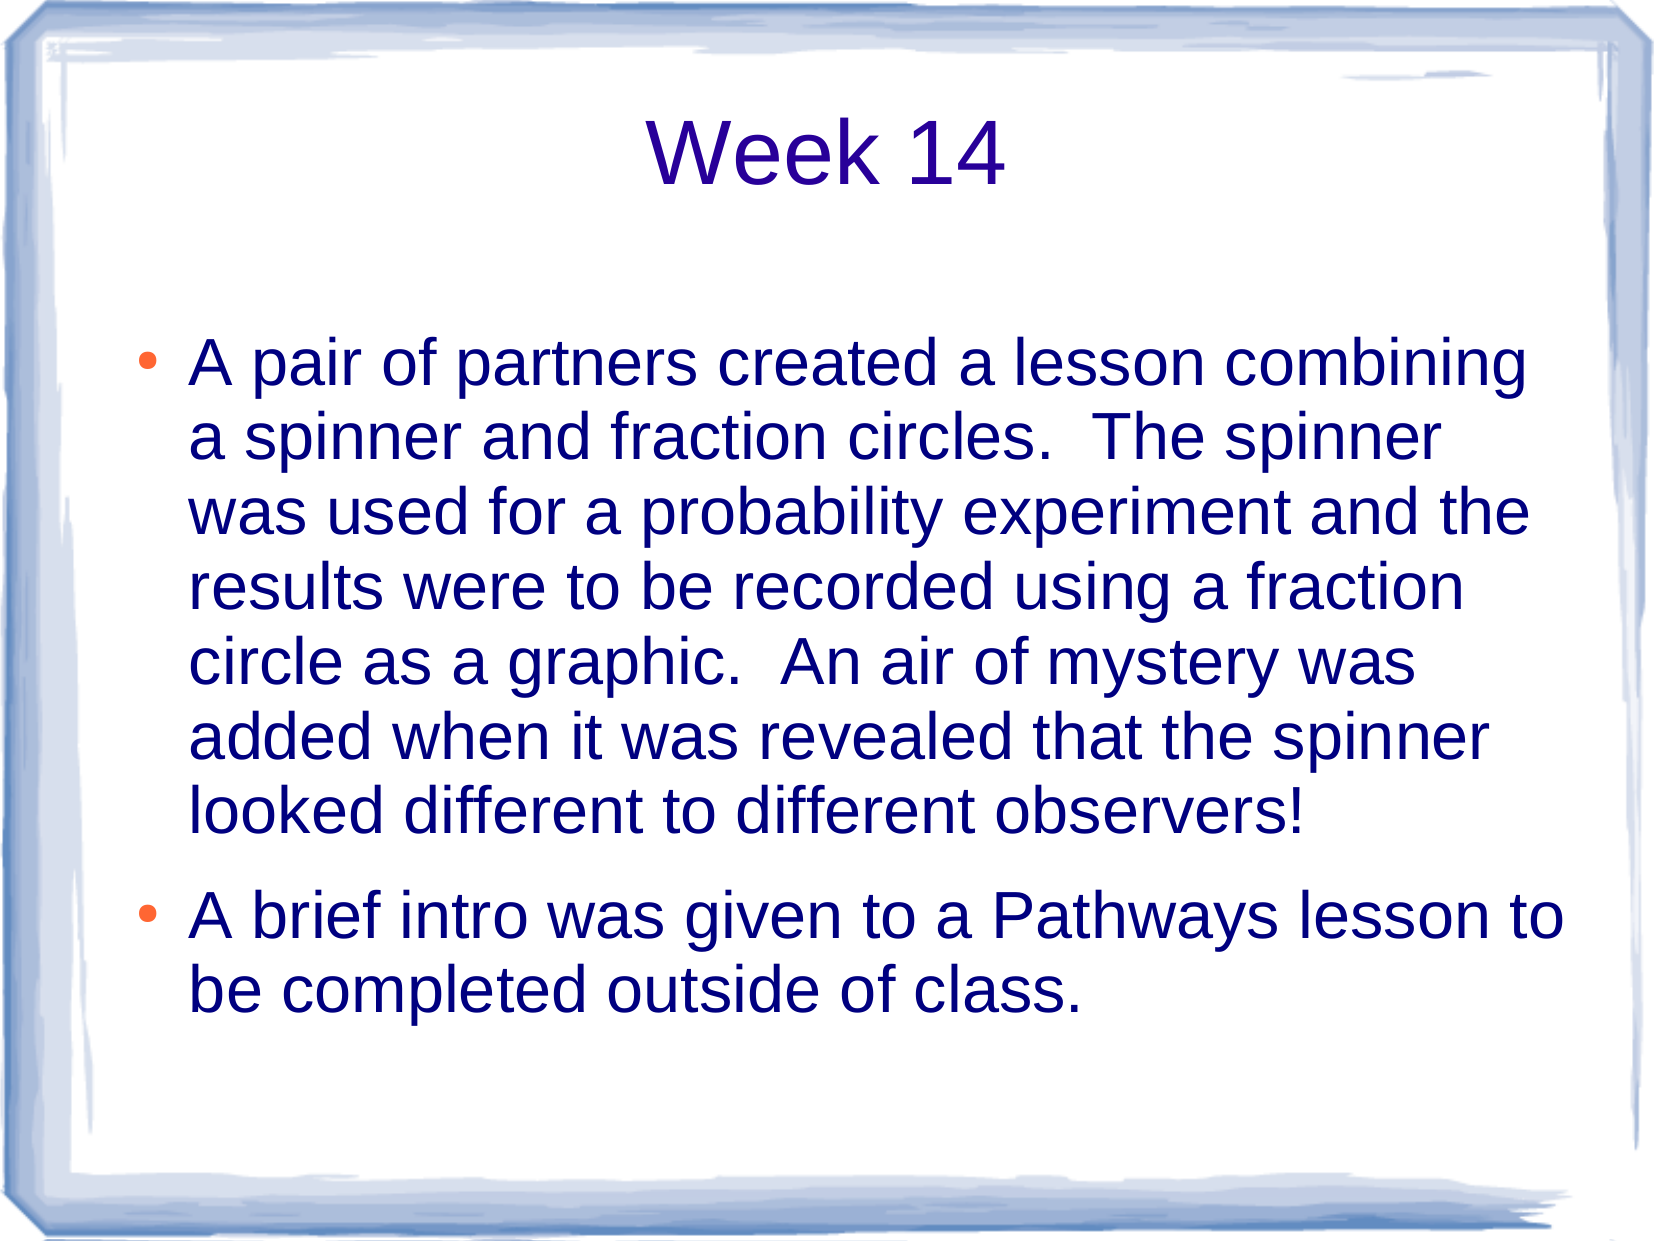

# Week 14
A pair of partners created a lesson combining a spinner and fraction circles. The spinner was used for a probability experiment and the results were to be recorded using a fraction circle as a graphic. An air of mystery was added when it was revealed that the spinner looked different to different observers!
A brief intro was given to a Pathways lesson to be completed outside of class.